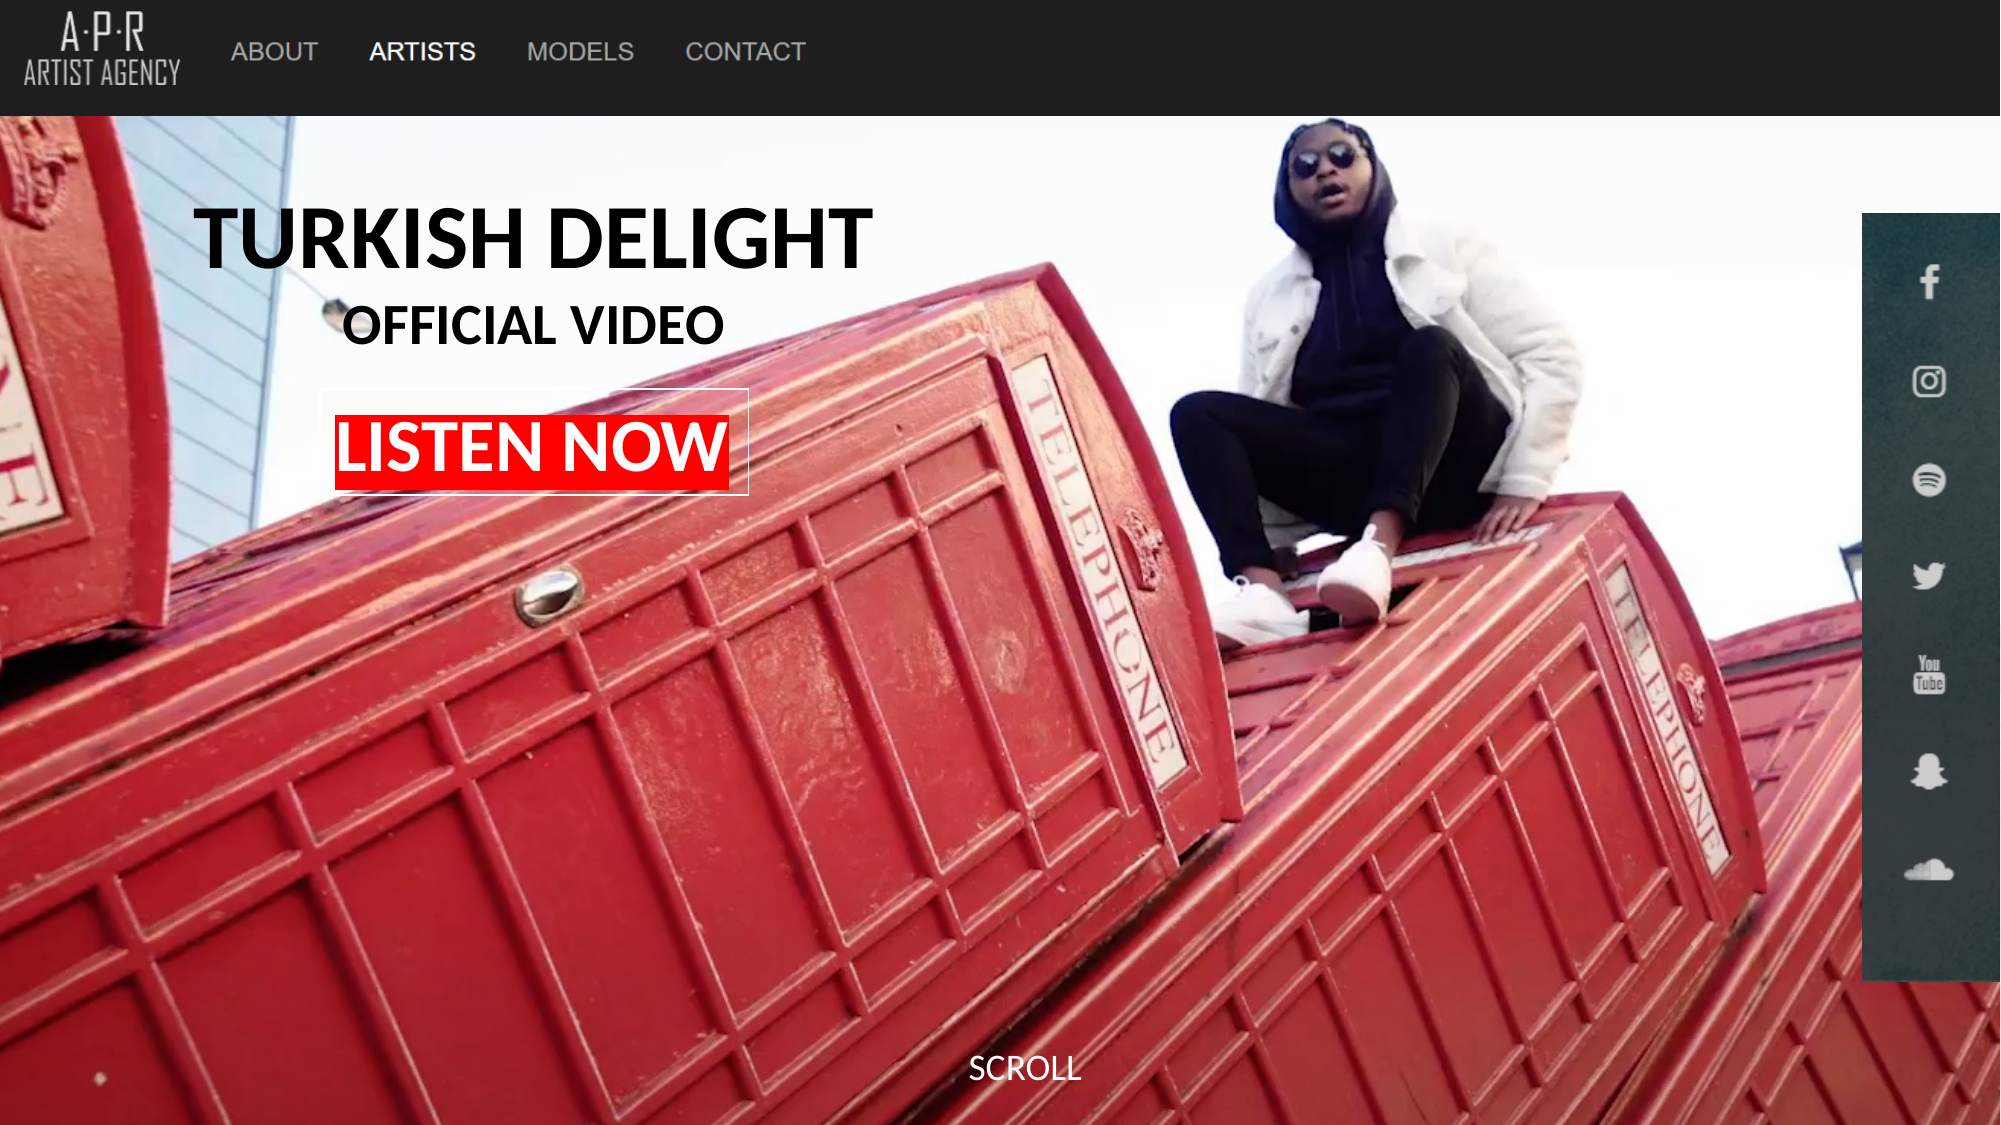

TURKISH DELIGHT
OFFICIAL VIDEO
LISTEN NOW
SCROLL